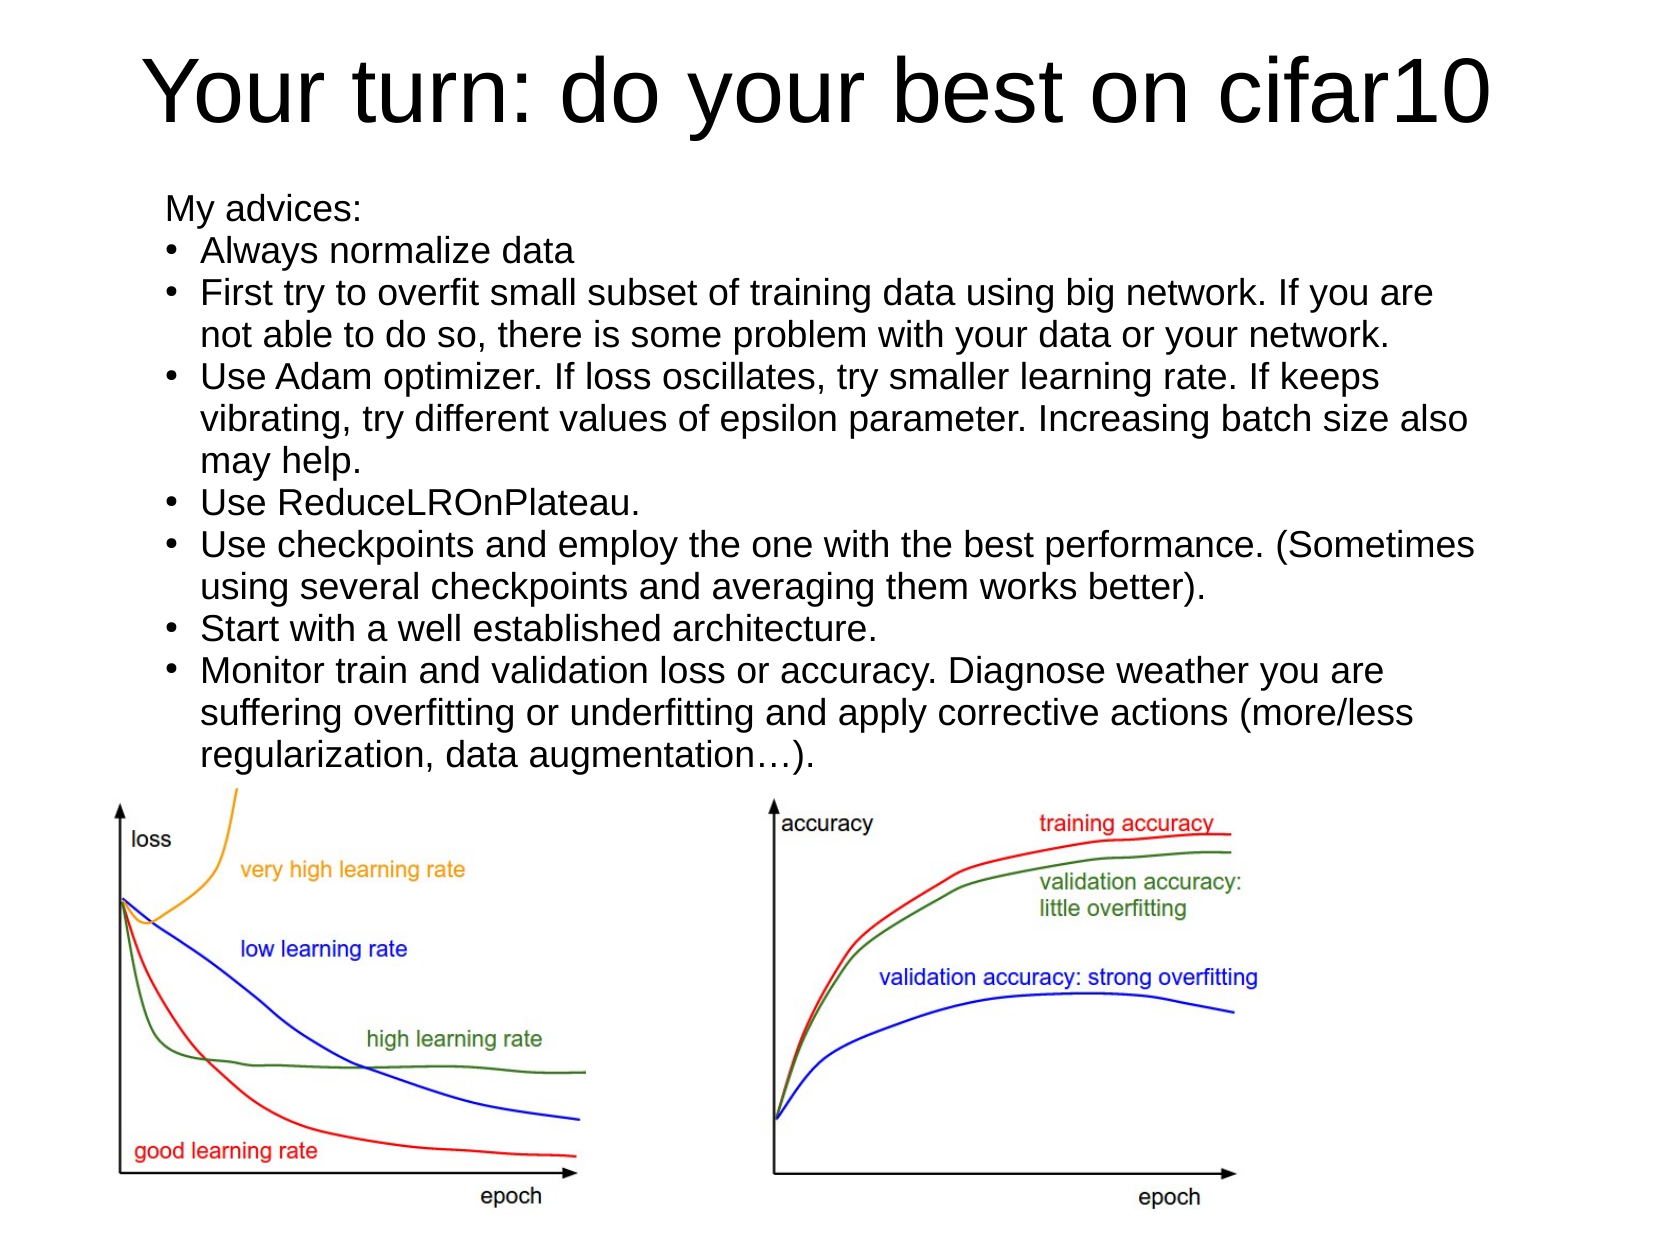

# Your turn: do your best on cifar10
My advices:
Always normalize data
First try to overfit small subset of training data using big network. If you are not able to do so, there is some problem with your data or your network.
Use Adam optimizer. If loss oscillates, try smaller learning rate. If keeps vibrating, try different values of epsilon parameter. Increasing batch size also may help.
Use ReduceLROnPlateau.
Use checkpoints and employ the one with the best performance. (Sometimes using several checkpoints and averaging them works better).
Start with a well established architecture.
Monitor train and validation loss or accuracy. Diagnose weather you are suffering overfitting or underfitting and apply corrective actions (more/less regularization, data augmentation…).